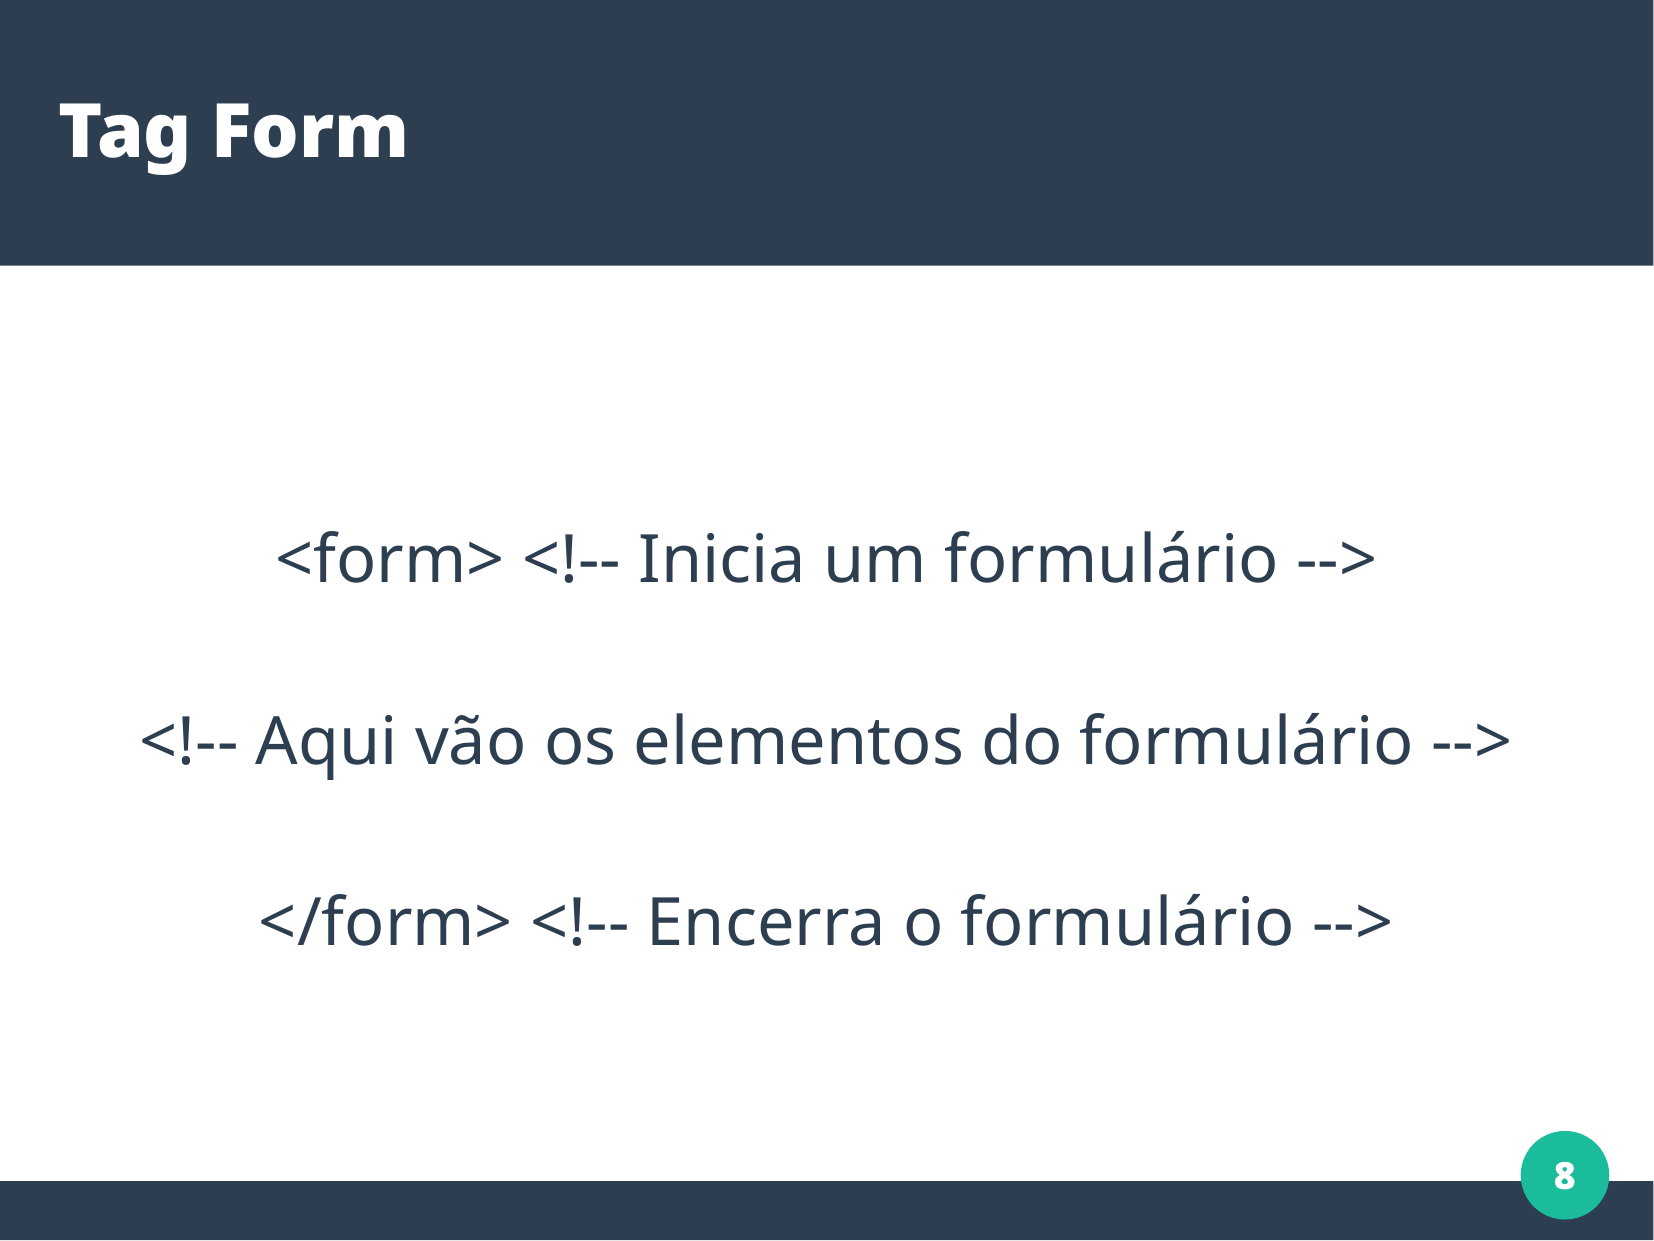

# Tag Form
<form> <!-- Inicia um formulário -->
<!-- Aqui vão os elementos do formulário -->
</form> <!-- Encerra o formulário -->
8